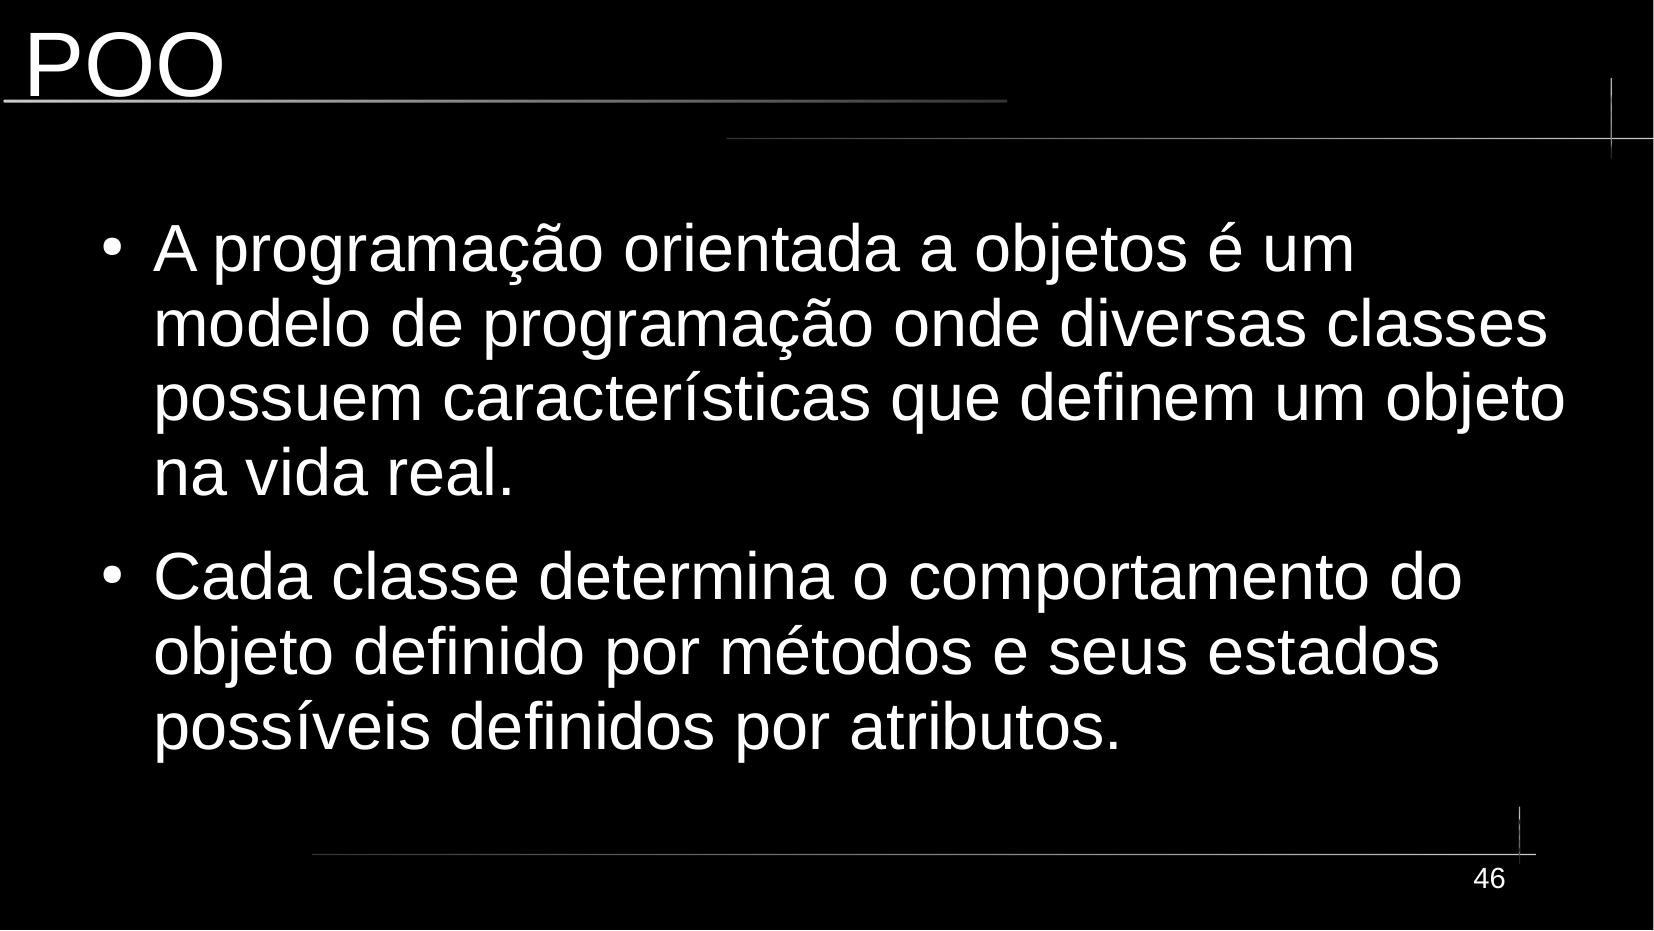

# POO
A programação orientada a objetos é um modelo de programação onde diversas classes possuem características que definem um objeto na vida real.
Cada classe determina o comportamento do objeto definido por métodos e seus estados possíveis definidos por atributos.
46